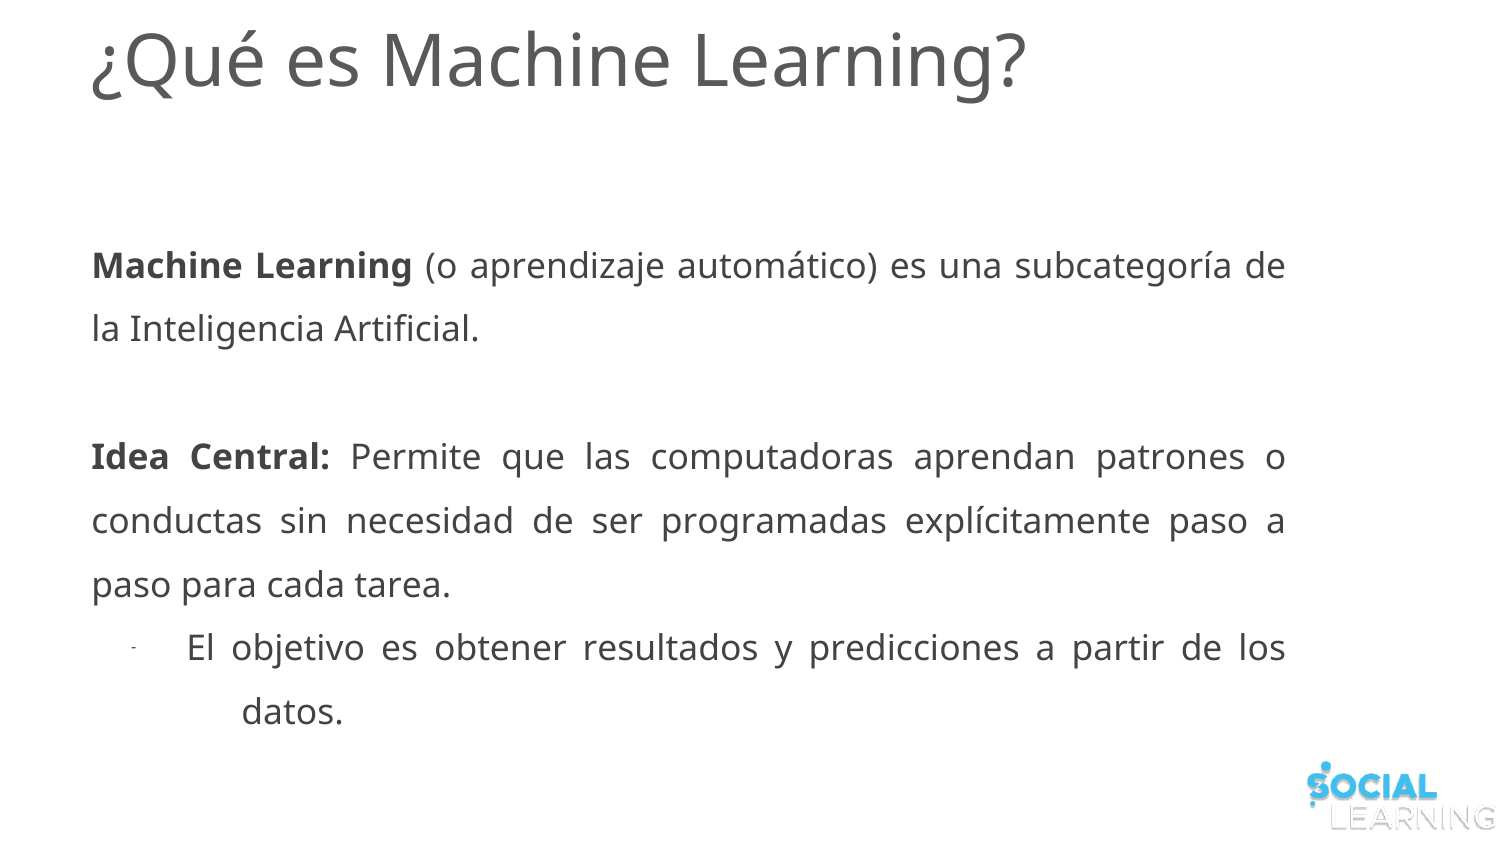

¿Qué es Machine Learning?
Machine Learning (o aprendizaje automático) es una subcategoría de la Inteligencia Artificial.
Idea Central: Permite que las computadoras aprendan patrones o conductas sin necesidad de ser programadas explícitamente paso a paso para cada tarea.
El objetivo es obtener resultados y predicciones a partir de los datos.